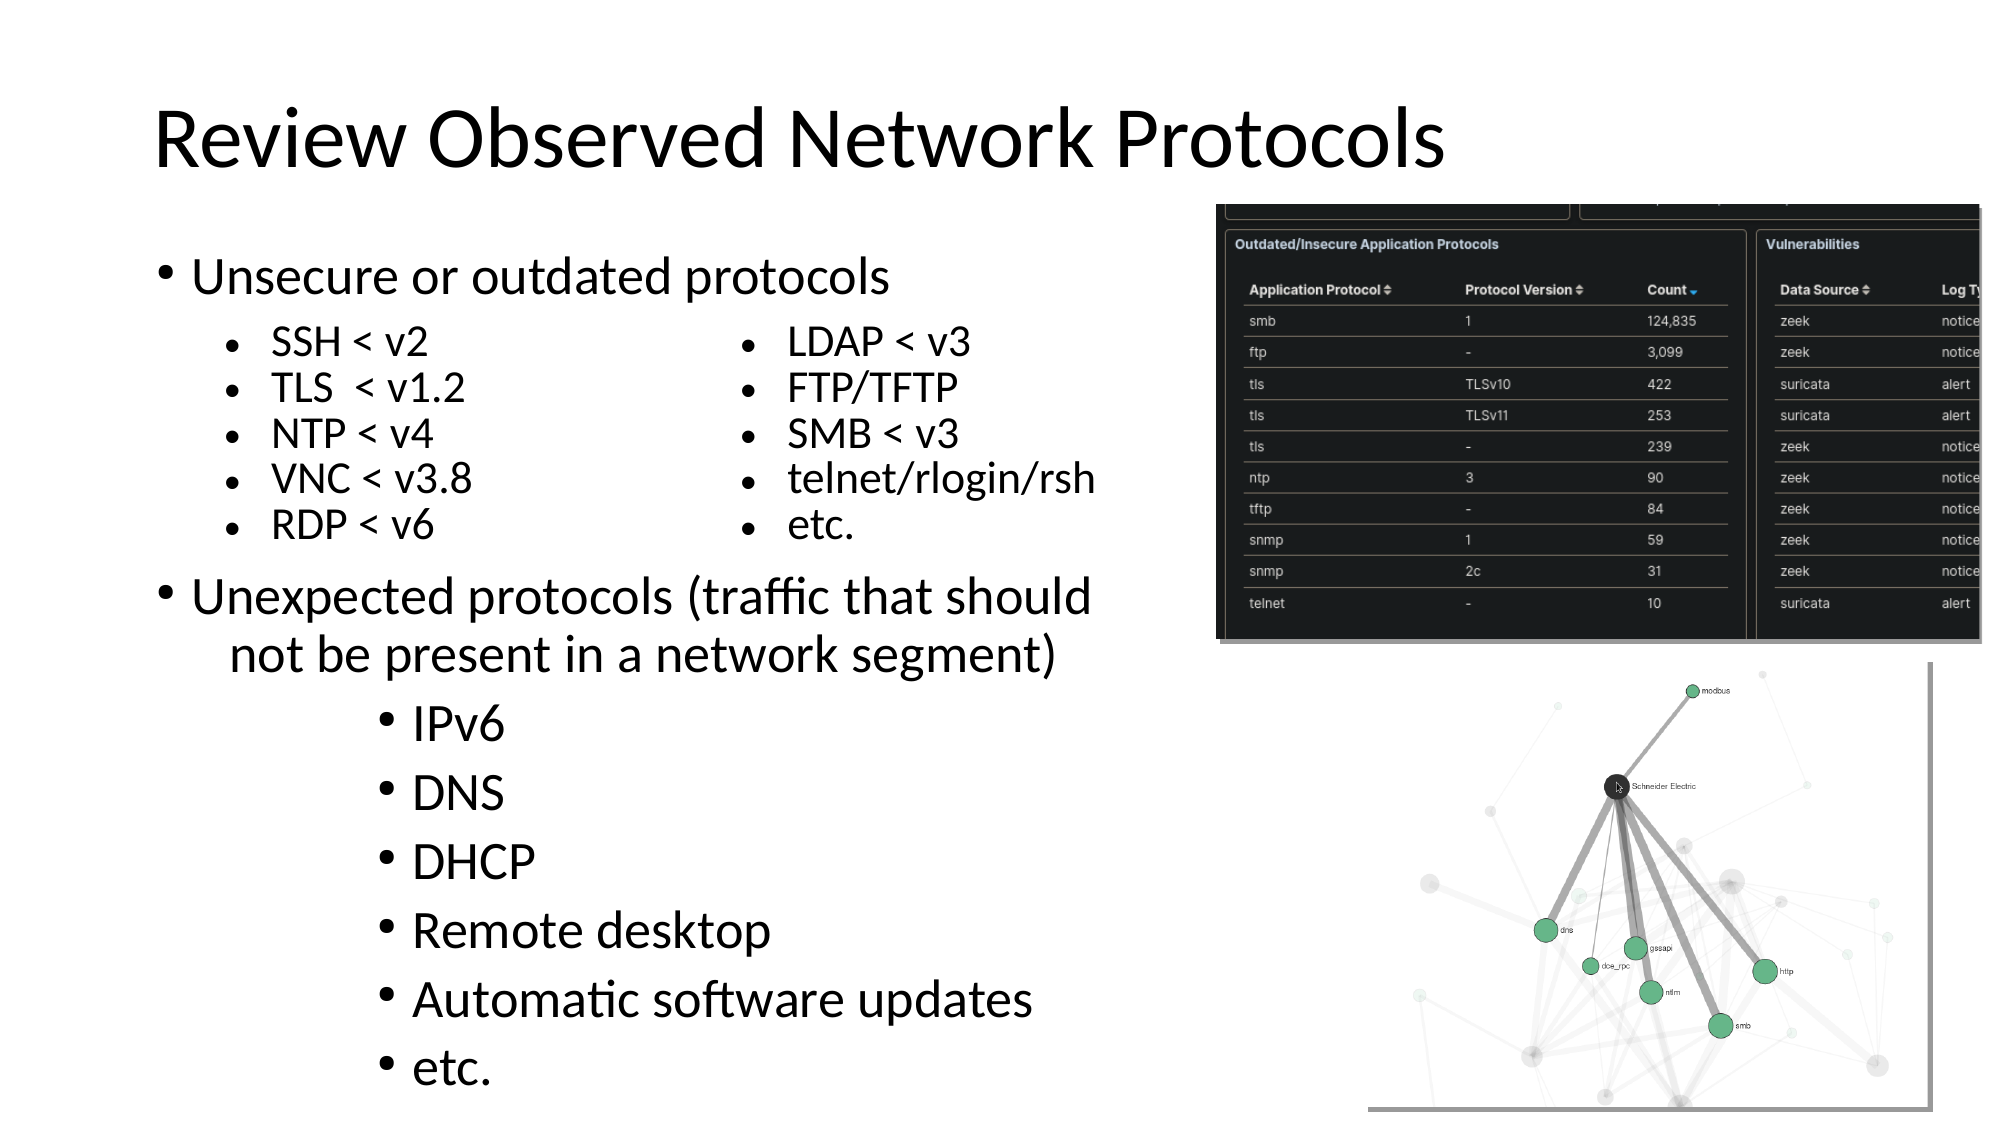

# Review Observed Network Protocols
Unsecure or outdated protocols
Unexpected protocols (traffic that should not be present in a network segment)
IPv6
DNS
DHCP
Remote desktop
Automatic software updates
etc.
| SSH < v2 TLS < v1.2 NTP < v4 VNC < v3.8 RDP < v6 | LDAP < v3 FTP/TFTP SMB < v3 telnet/rlogin/rsh etc. |
| --- | --- |